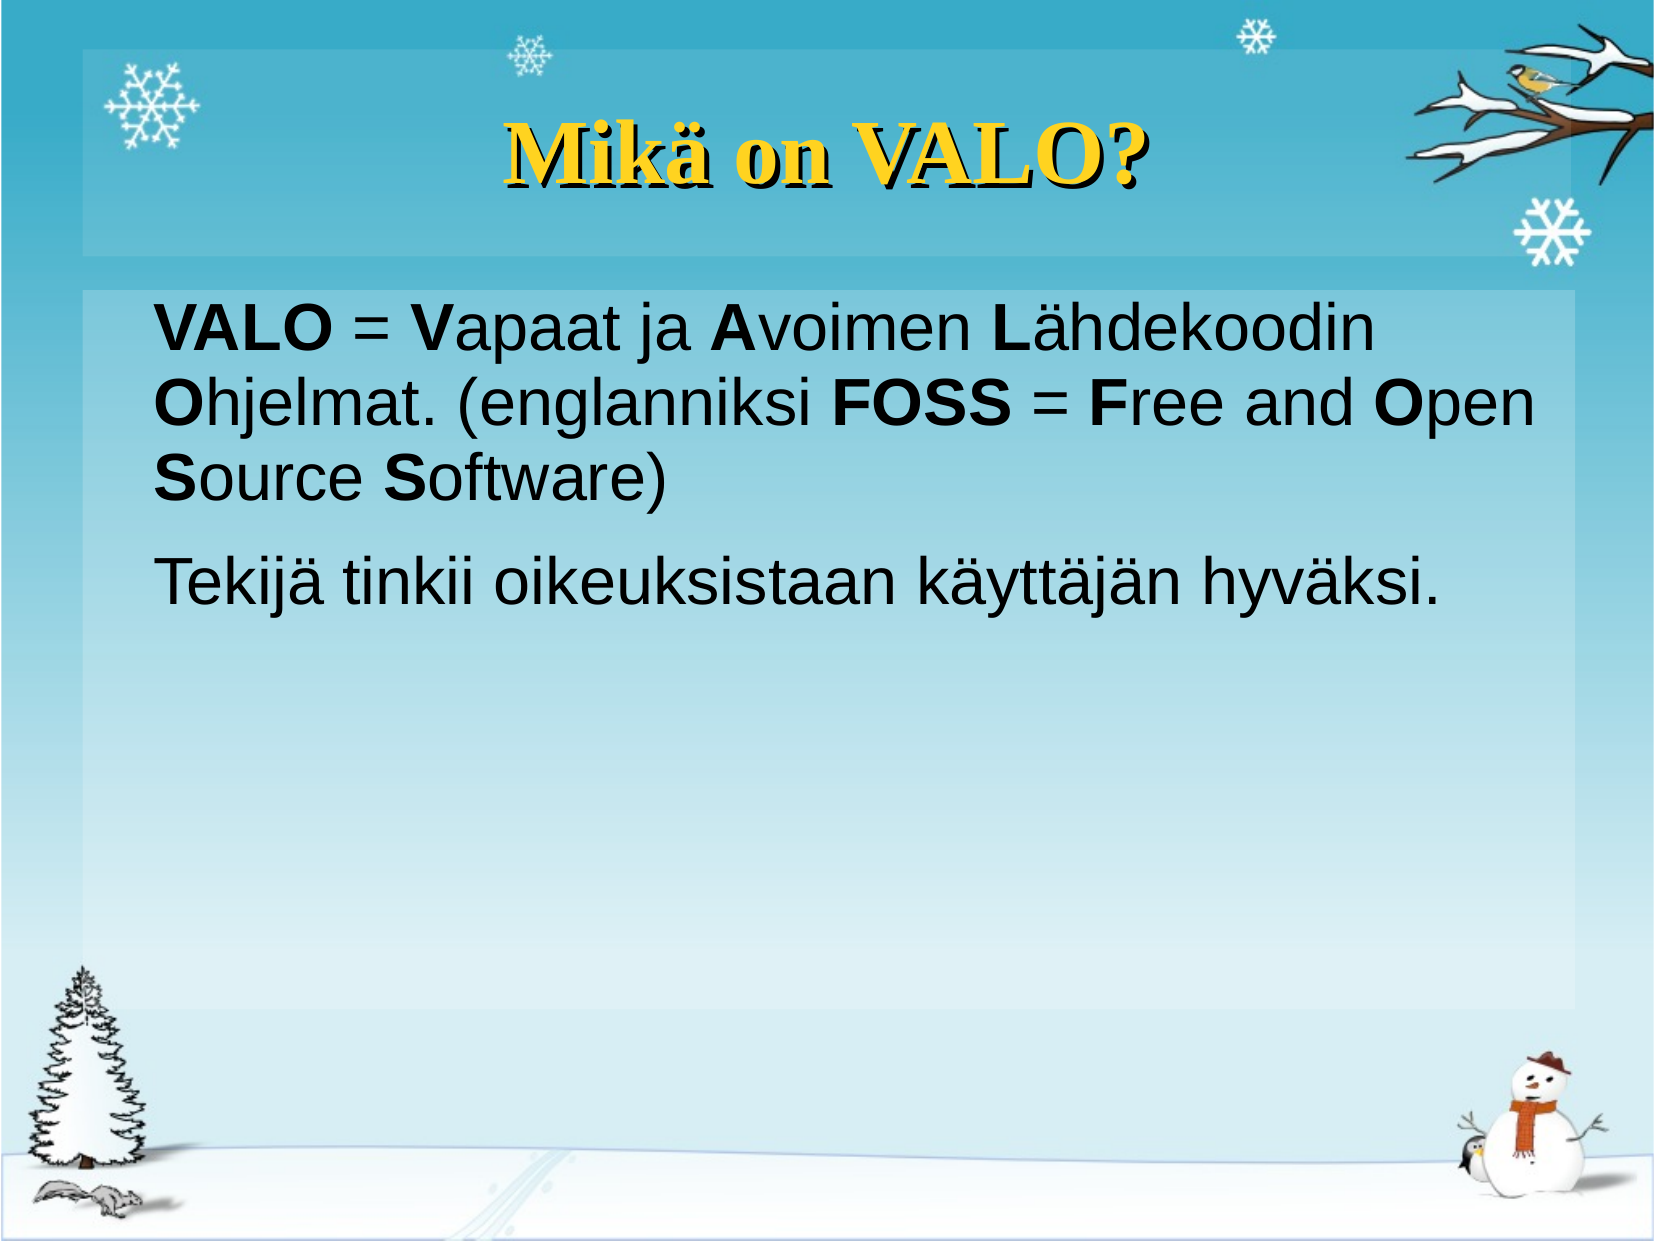

# Mikä on VALO?
VALO = Vapaat ja Avoimen Lähdekoodin Ohjelmat. (englanniksi FOSS = Free and Open Source Software)
Tekijä tinkii oikeuksistaan käyttäjän hyväksi.